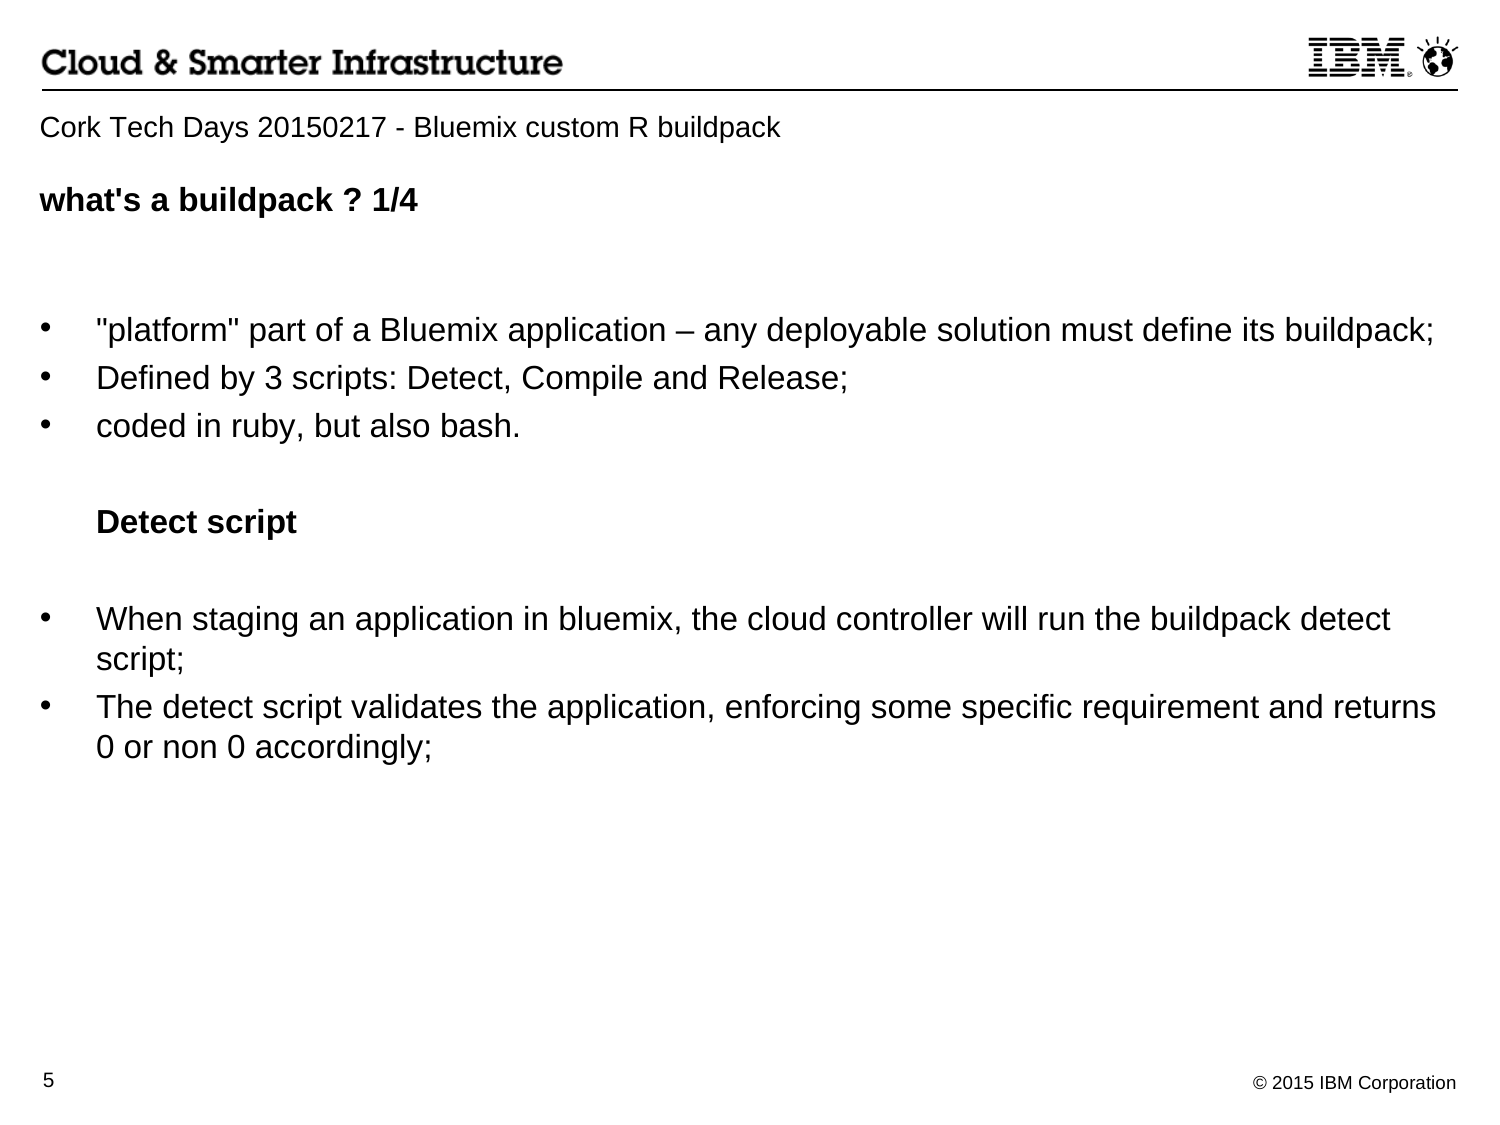

# Cork Tech Days 20150217 - Bluemix custom R buildpack what's a buildpack ? 1/4
"platform" part of a Bluemix application – any deployable solution must define its buildpack;
Defined by 3 scripts: Detect, Compile and Release;
coded in ruby, but also bash.
Detect script
When staging an application in bluemix, the cloud controller will run the buildpack detect script;
The detect script validates the application, enforcing some specific requirement and returns 0 or non 0 accordingly;